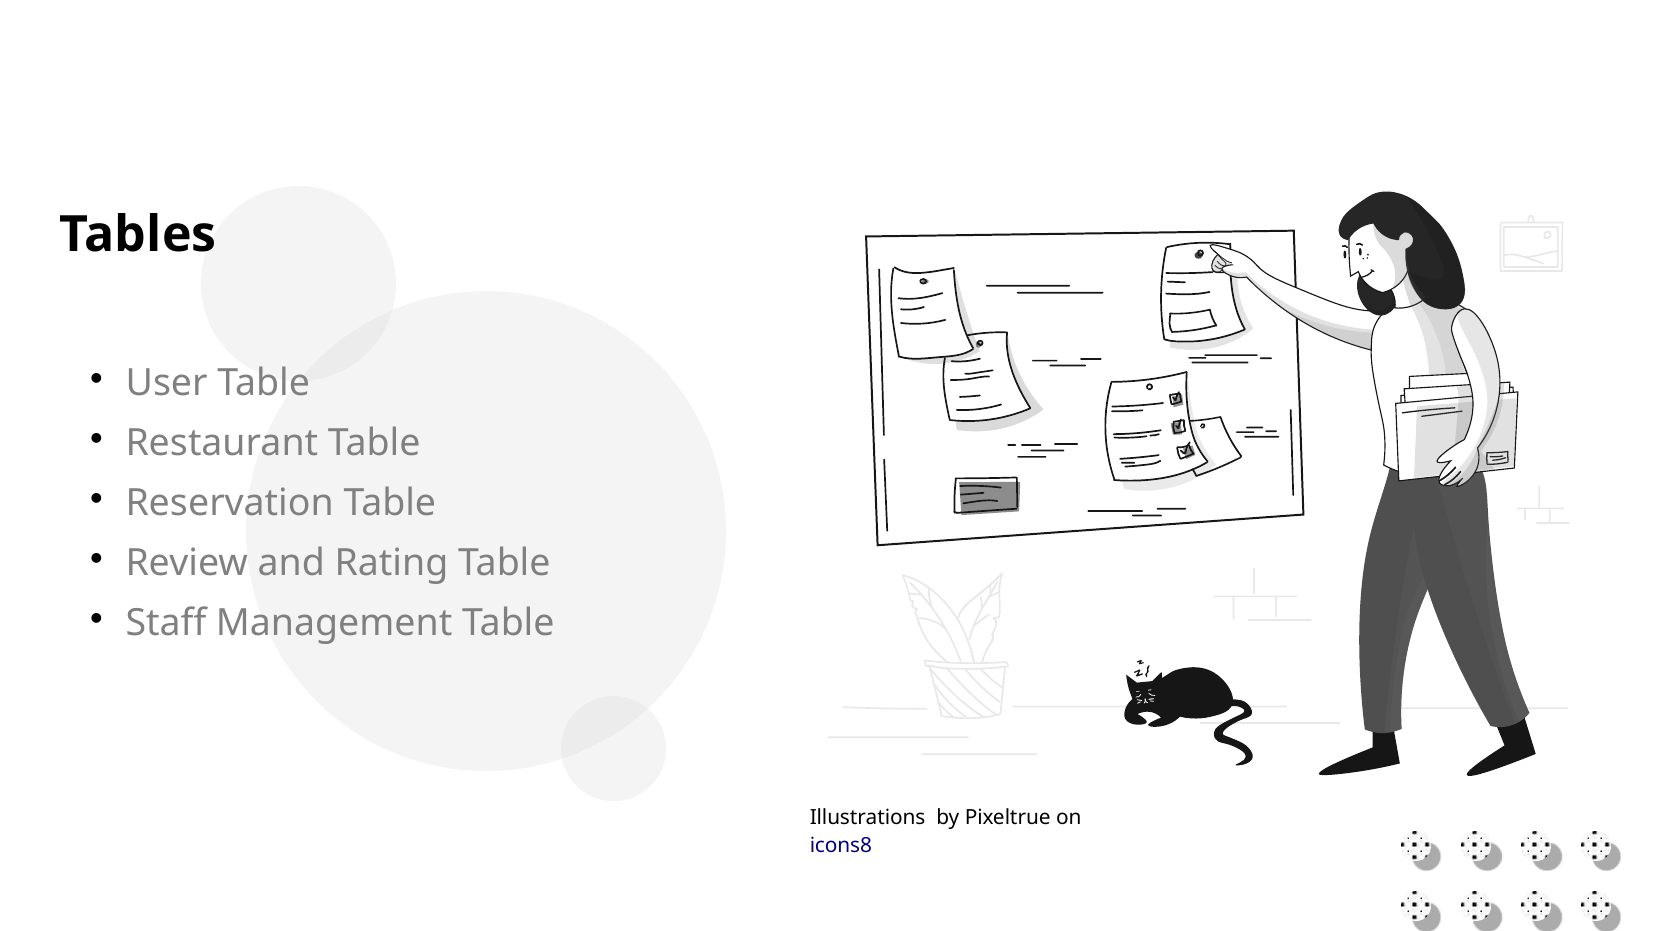

Tables
User Table
Restaurant Table
Reservation Table
Review and Rating Table
Staff Management Table